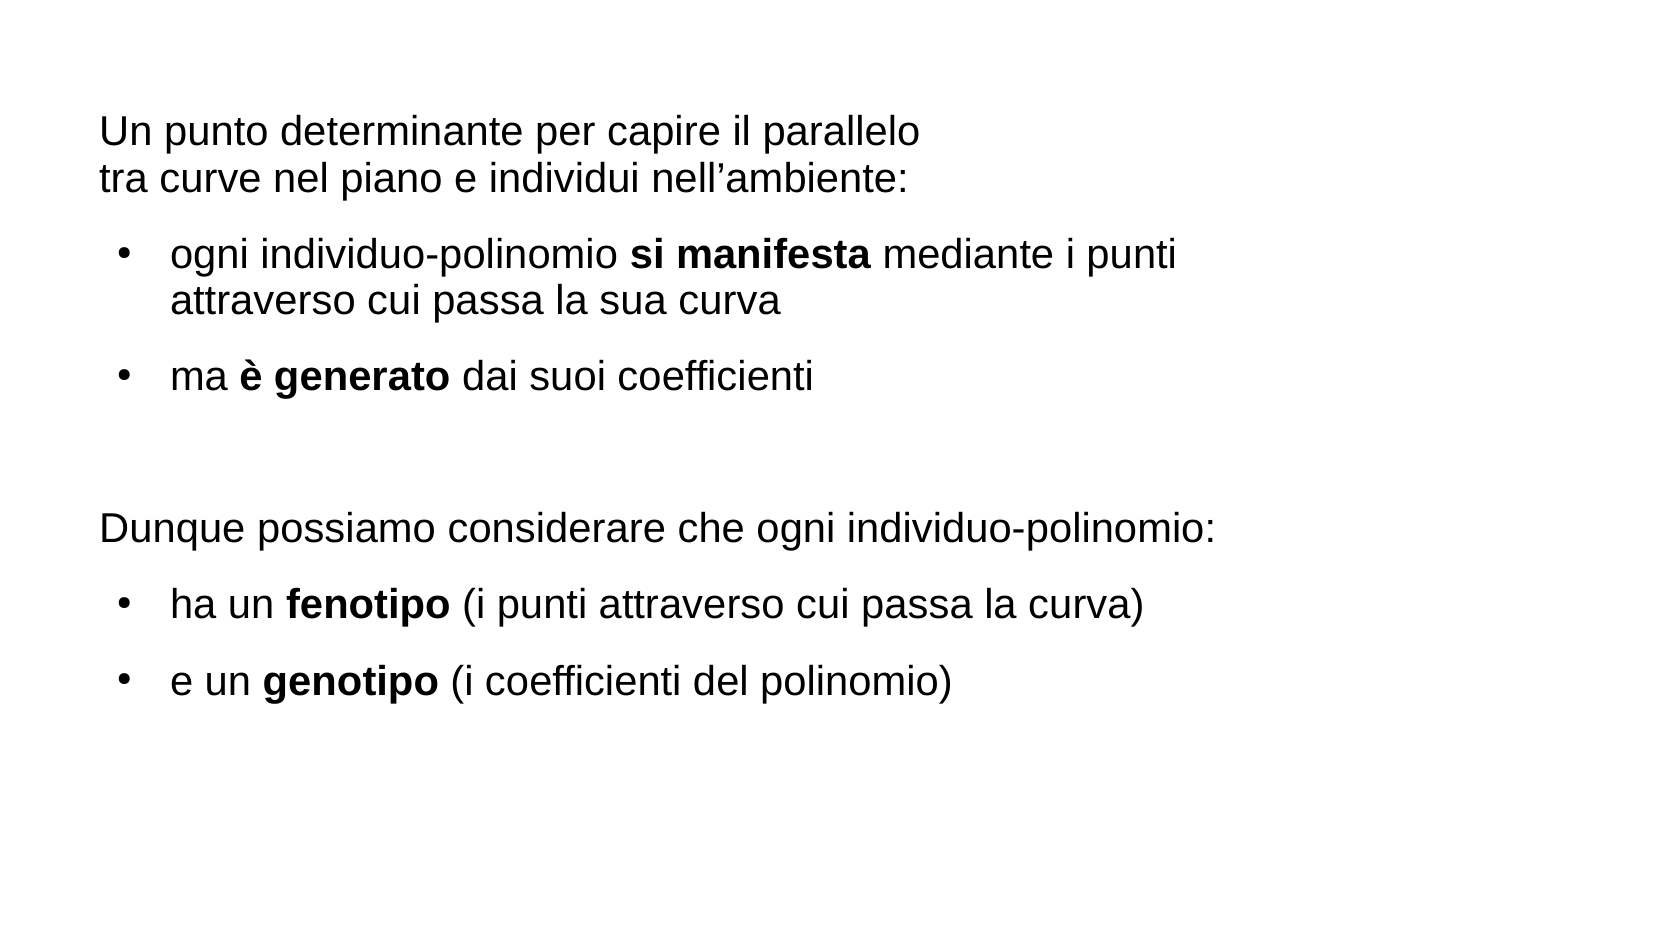

# Un punto determinante per capire il parallelo tra curve nel piano e individui nell’ambiente:
ogni individuo-polinomio si manifesta mediante i punti
attraverso cui passa la sua curva
ma è generato dai suoi coefficienti
Dunque possiamo considerare che ogni individuo-polinomio:
ha un fenotipo (i punti attraverso cui passa la curva)
e un genotipo (i coefficienti del polinomio)